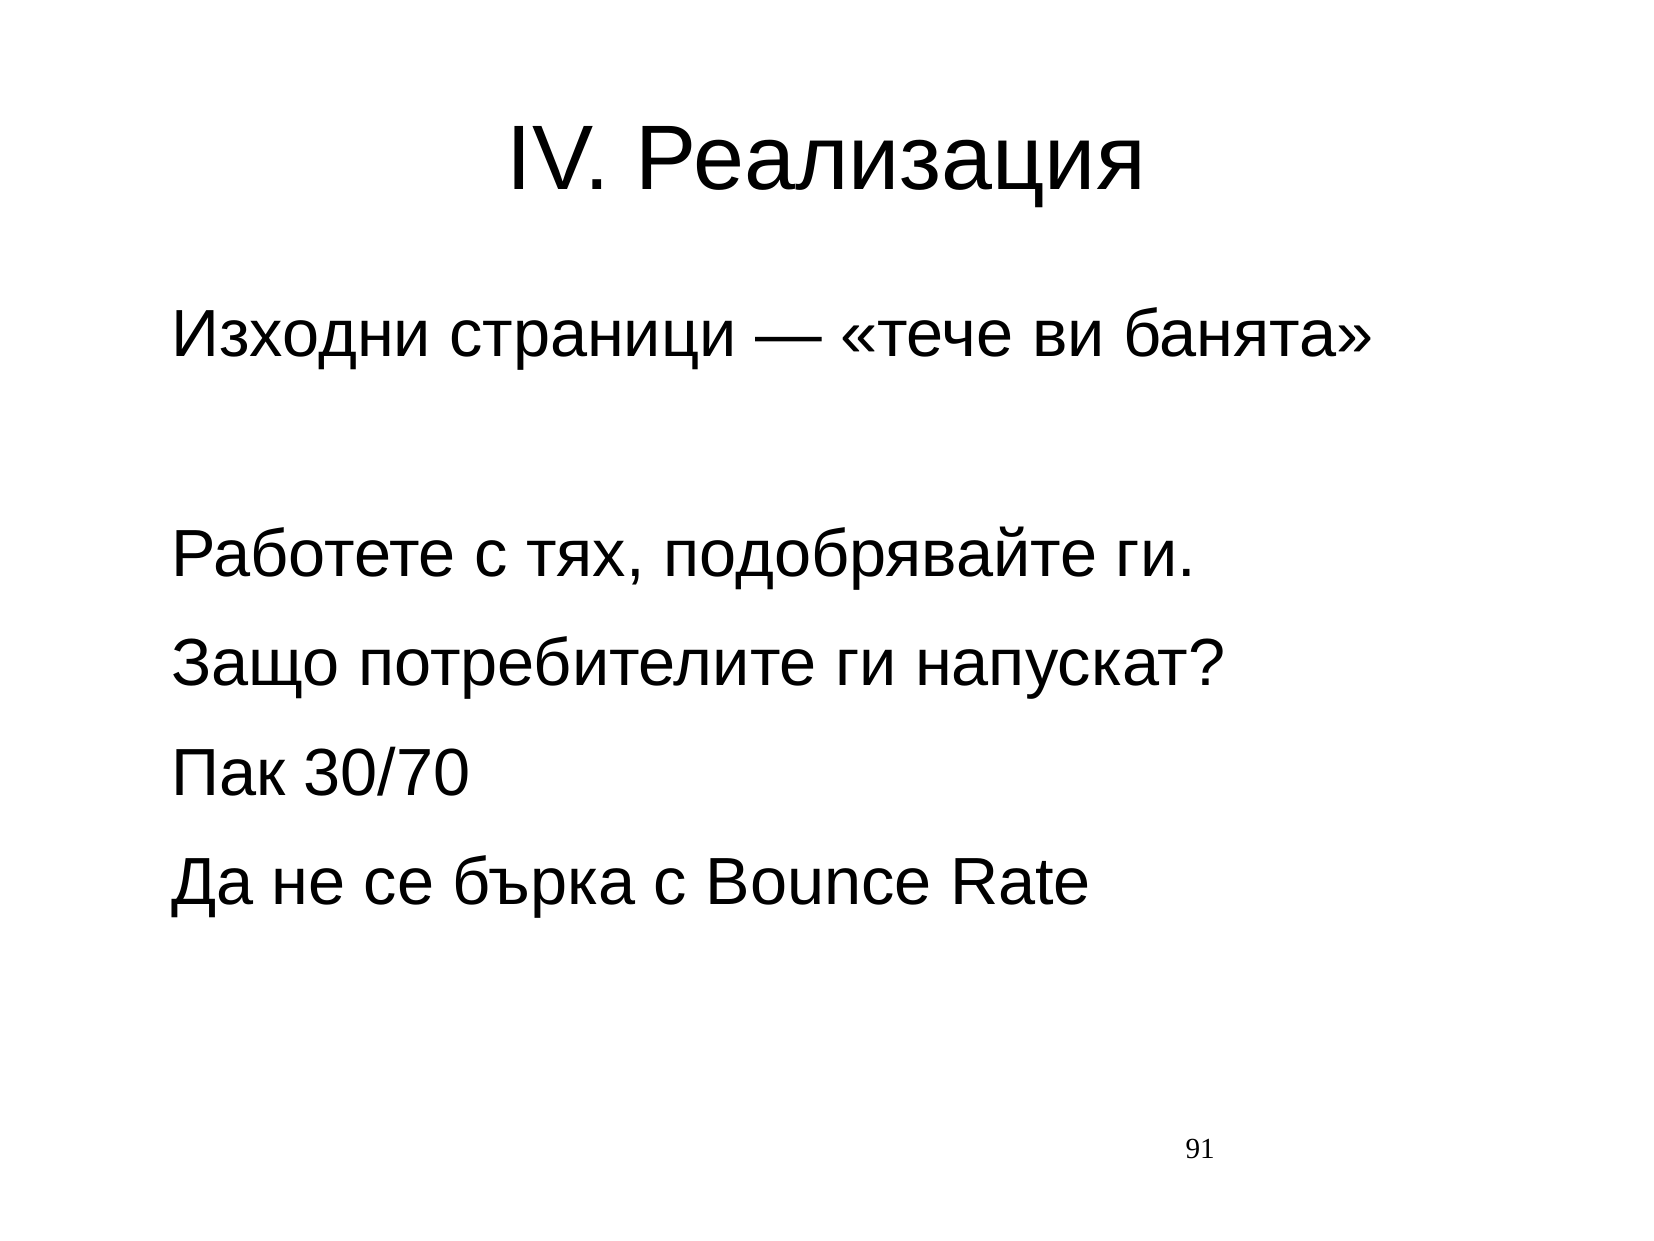

# IV. Реализация
Изходни страници — «тече ви банята»
Работете с тях, подобрявайте ги.
Защо потребителите ги напускат?
Пак 30/70
Да не се бърка с Bounce Rate